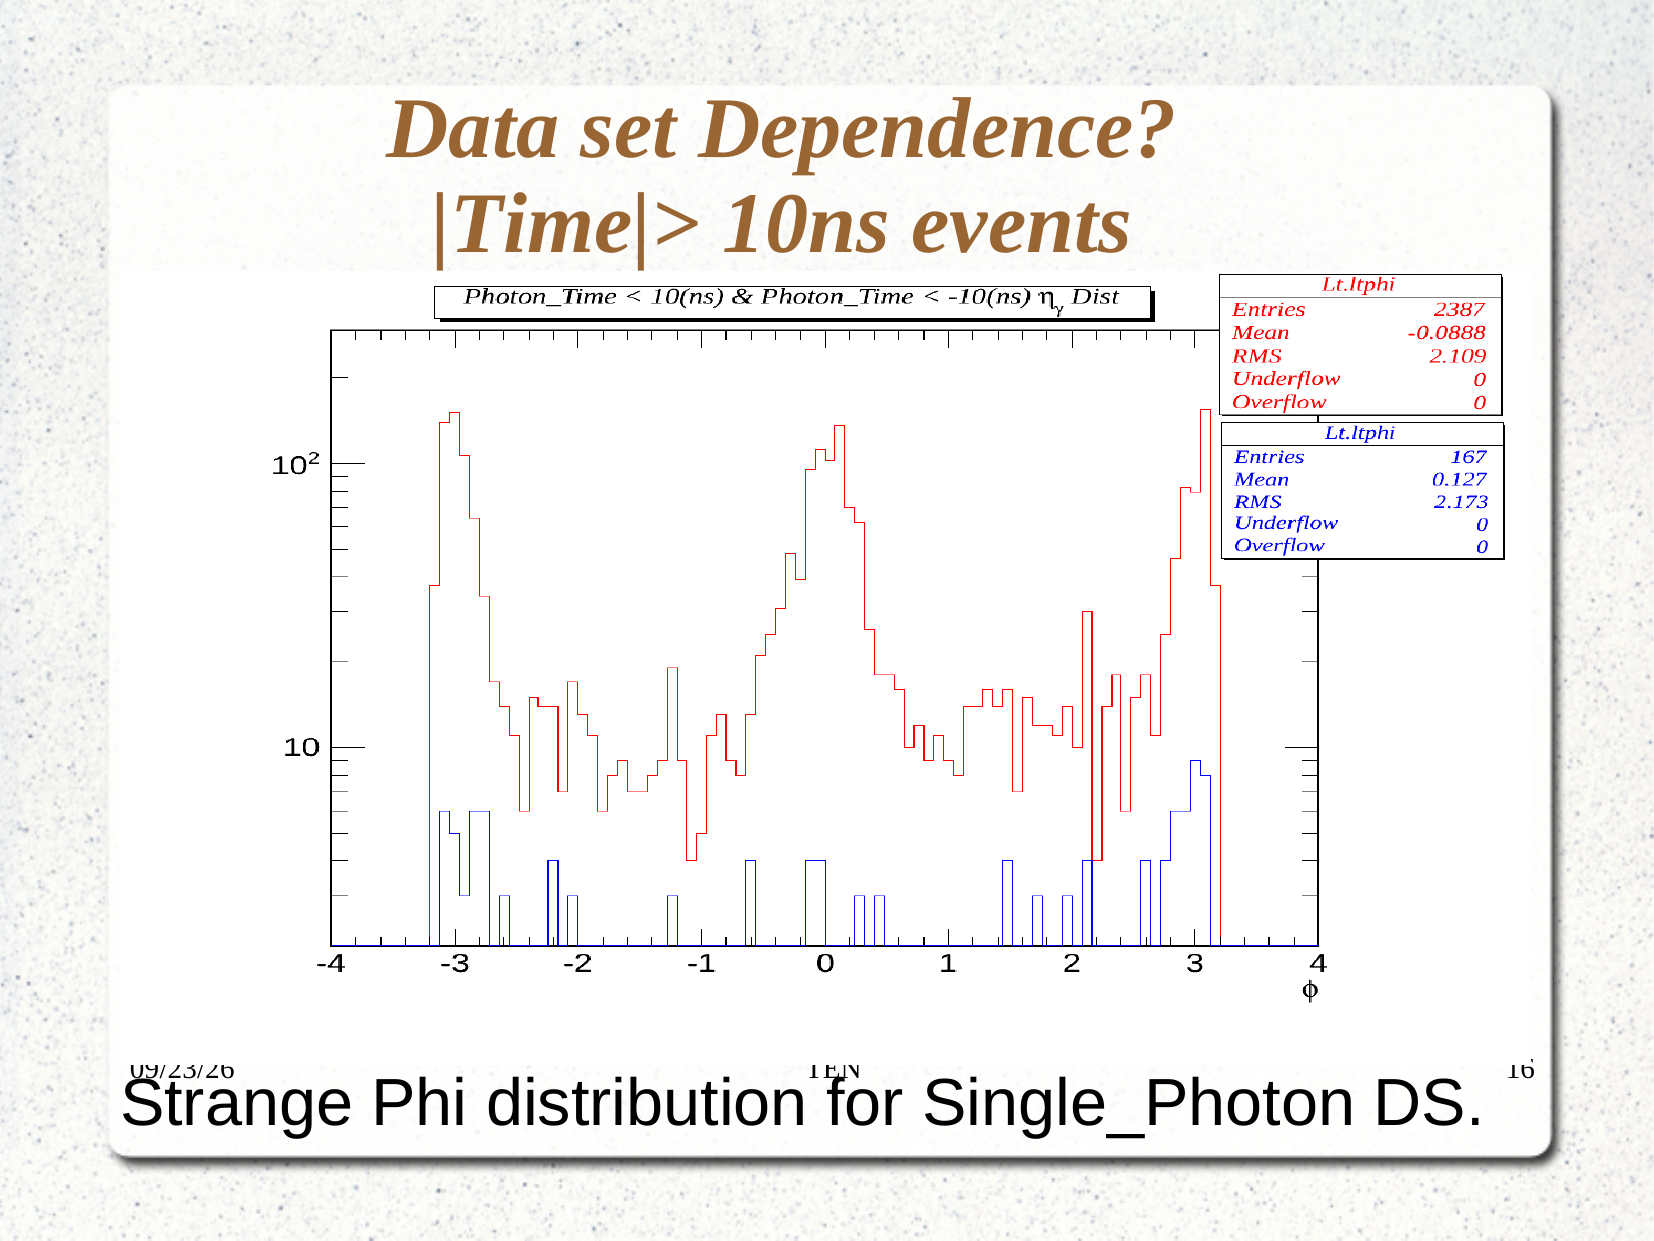

# Data set Dependence? |Time|> 10ns events
TEN
16
Strange Phi distribution for Single_Photon DS.